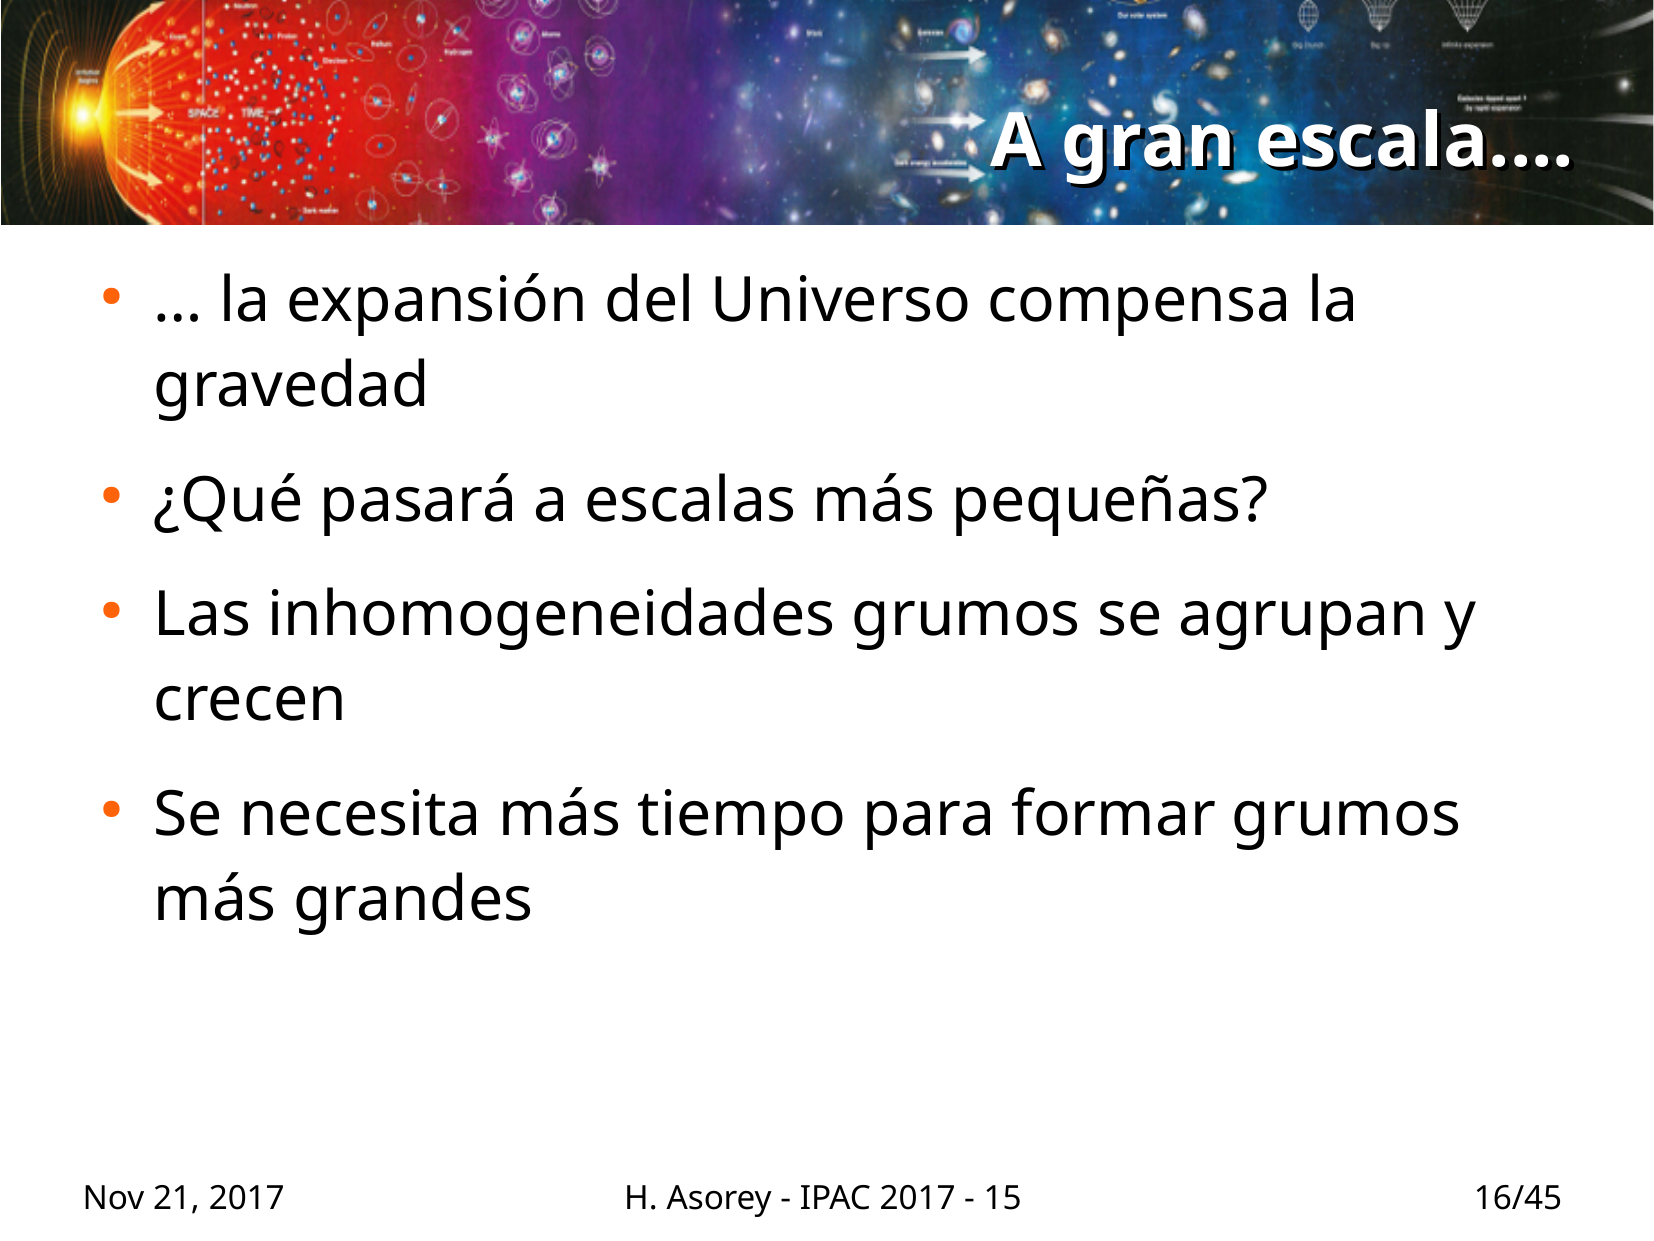

# A gran escala....
… la expansión del Universo compensa la gravedad
¿Qué pasará a escalas más pequeñas?
Las inhomogeneidades grumos se agrupan y crecen
Se necesita más tiempo para formar grumos más grandes
Nov 21, 2017
H. Asorey - IPAC 2017 - 15
16